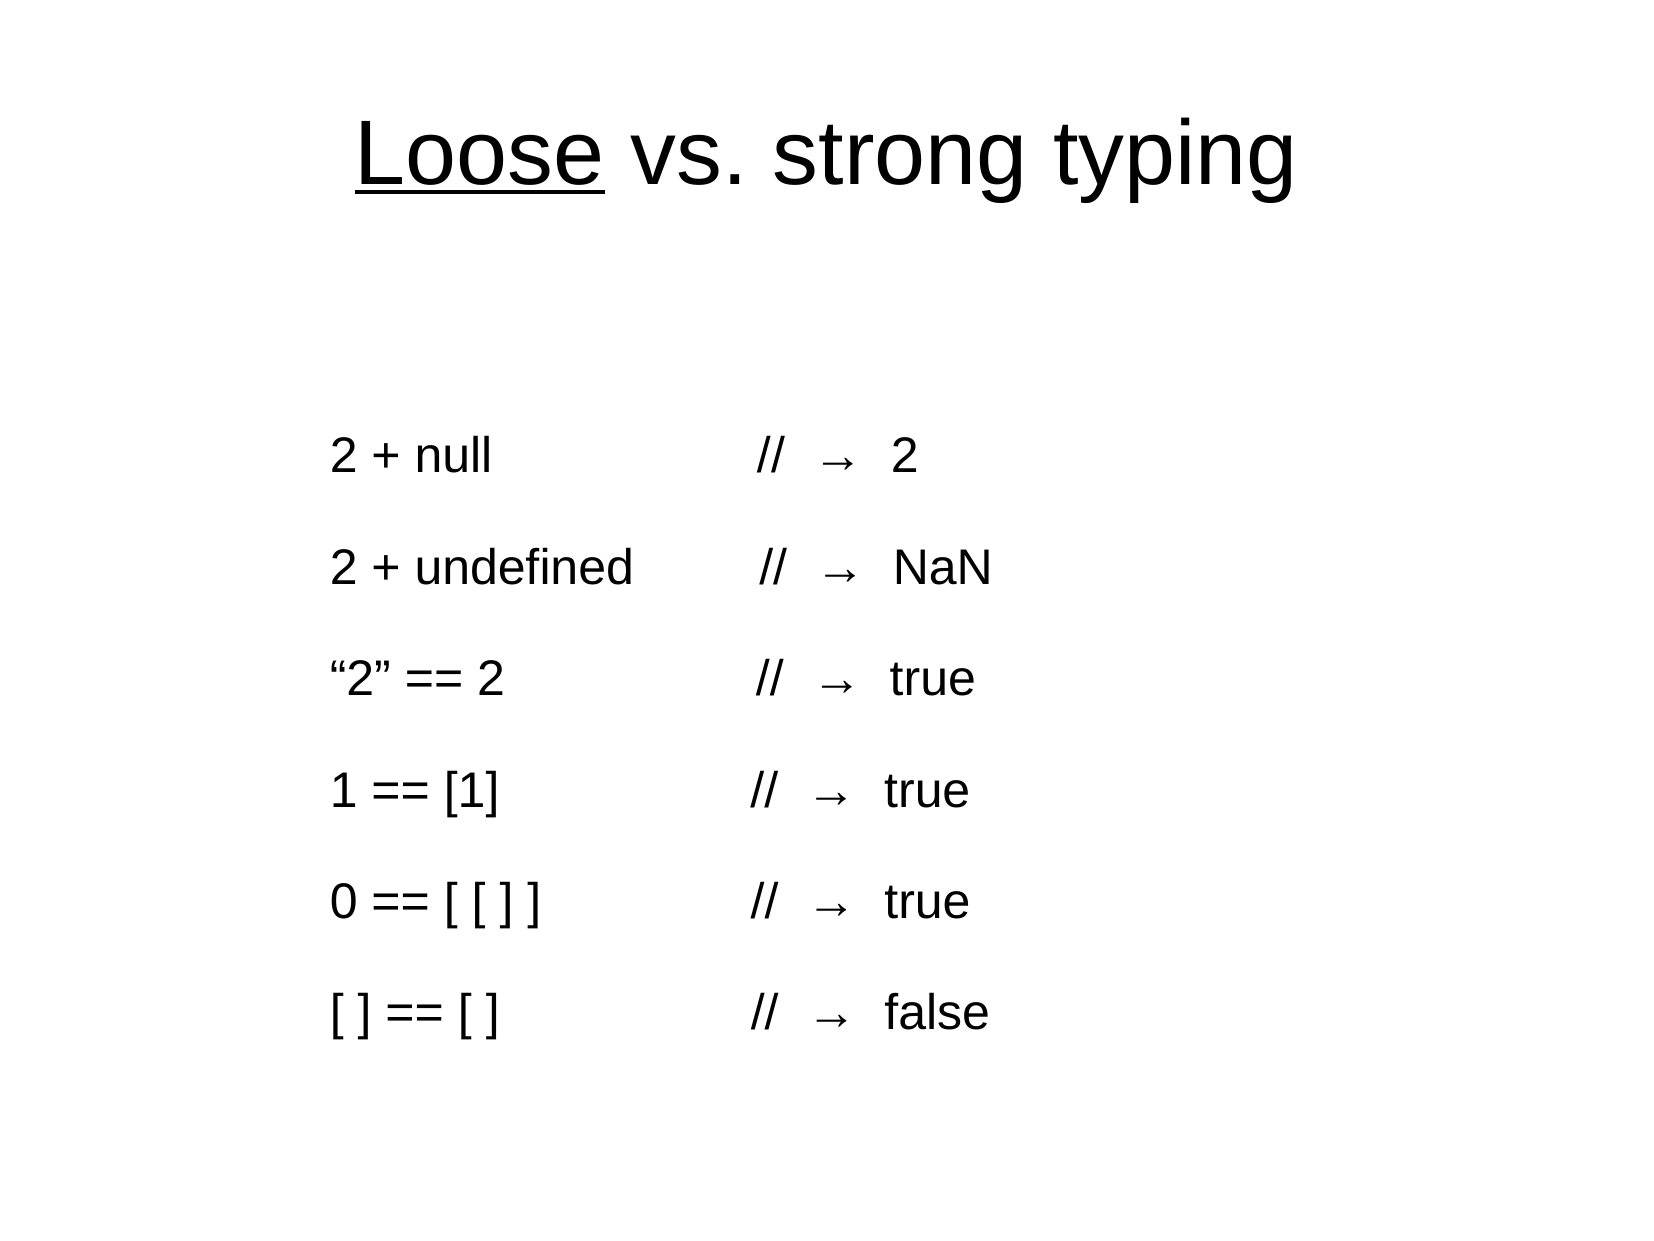

# Loose vs. strong typing
2 + null // → 2
2 + undefined // → NaN
“2” == 2 // → true
1 == [1] // → true
0 == [ [ ] ] // → true
[ ] == [ ] // → false